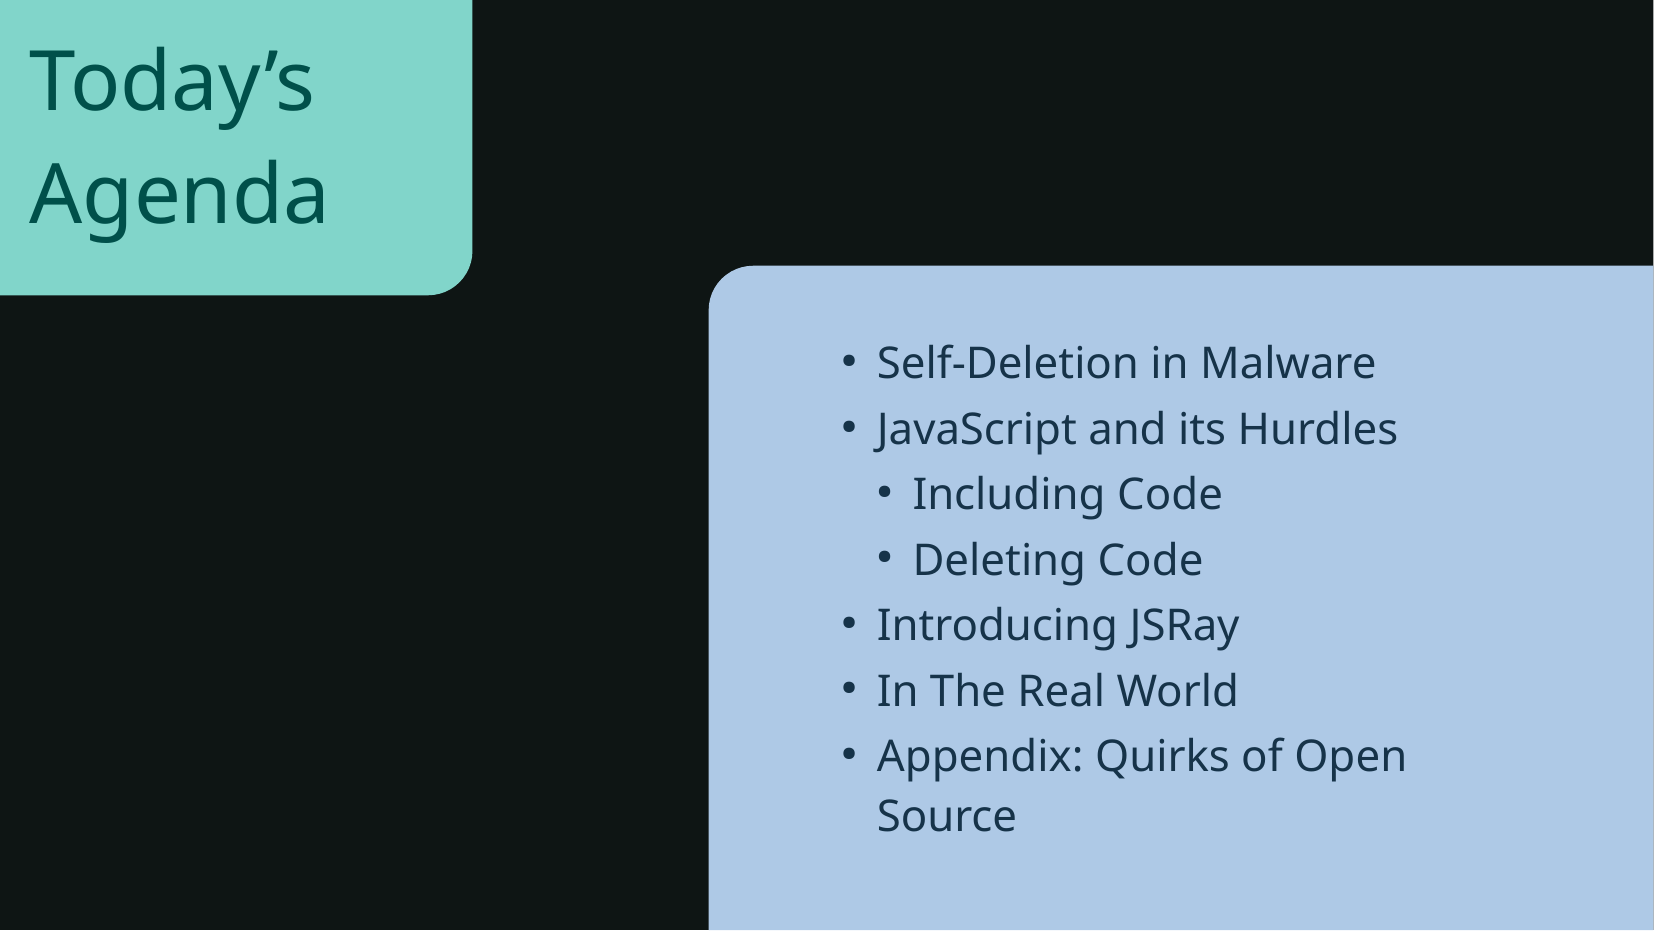

# Today’s Agenda
Self-Deletion in Malware
JavaScript and its Hurdles
Including Code
Deleting Code
Introducing JSRay
In The Real World
Appendix: Quirks of Open Source